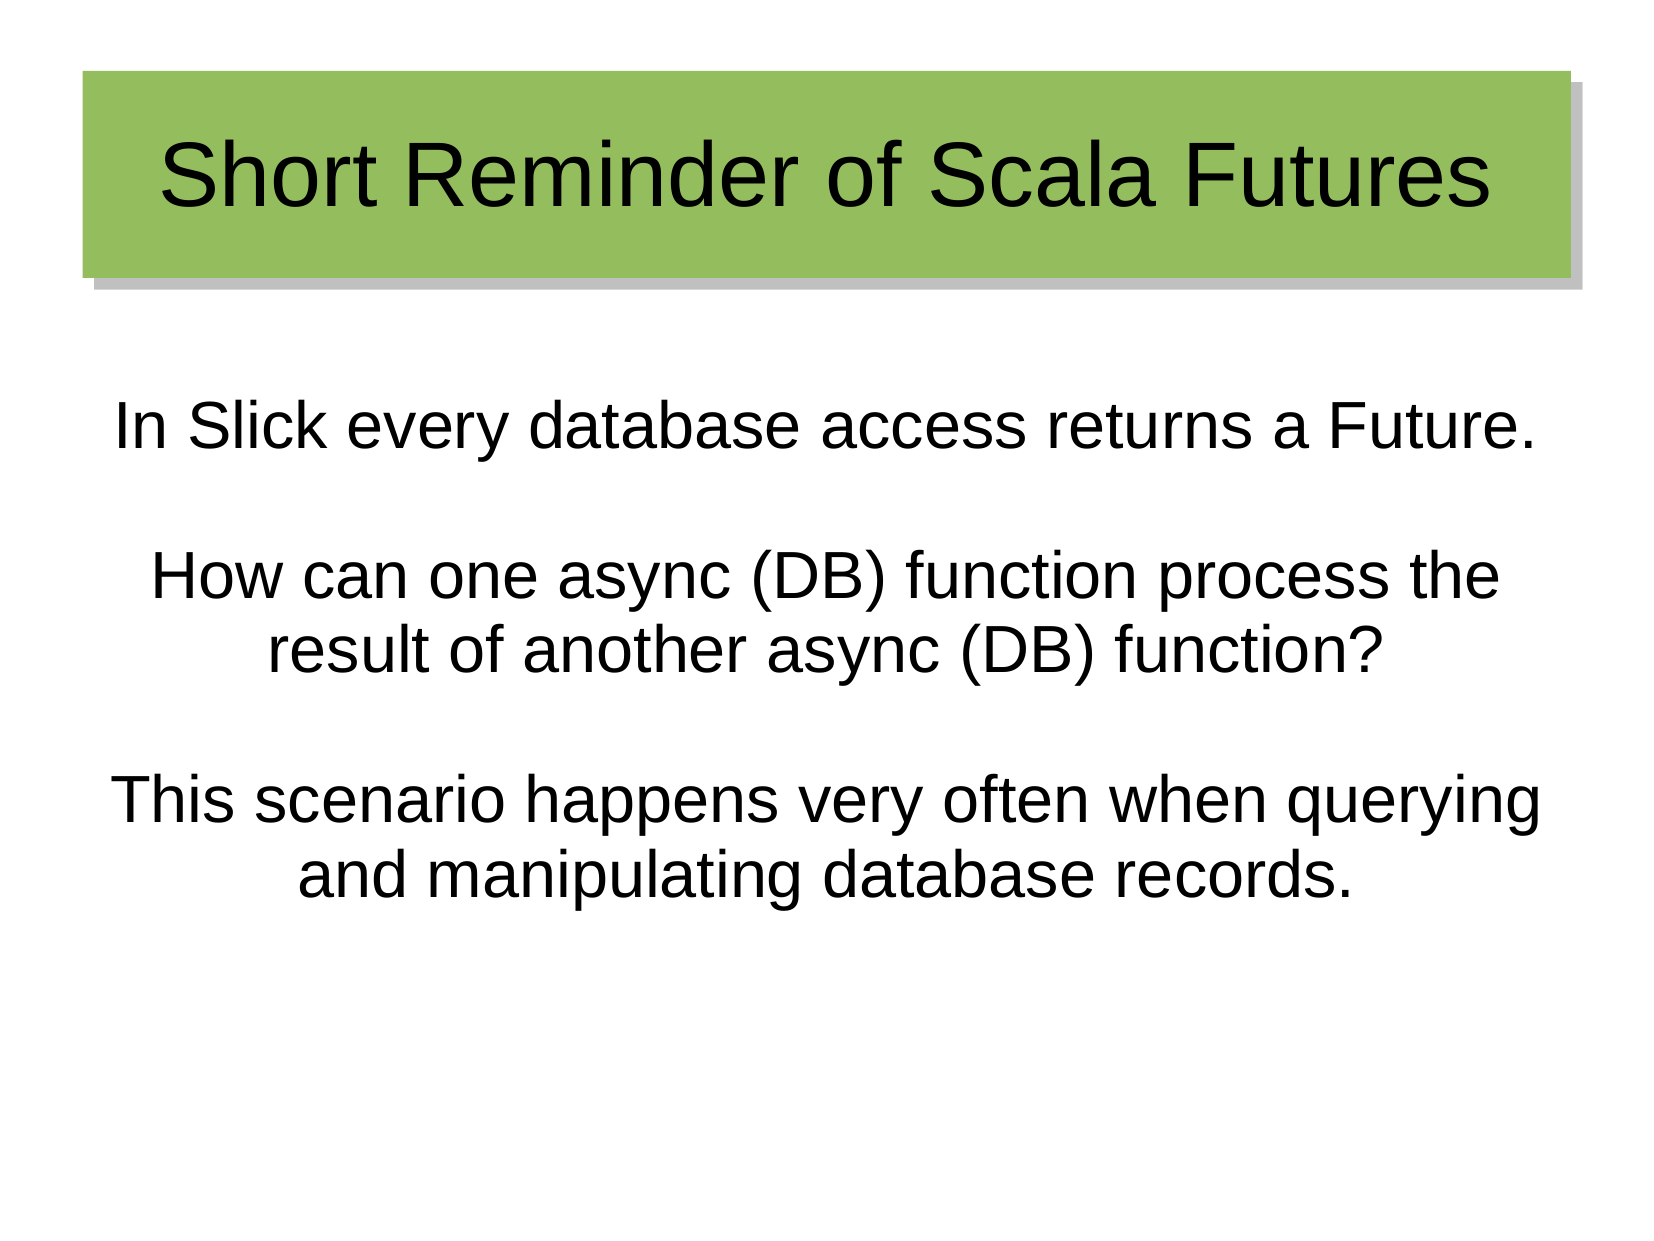

# Short Reminder of Scala Futures
In Slick every database access returns a Future.
How can one async (DB) function process the result of another async (DB) function?
This scenario happens very often when querying and manipulating database records.